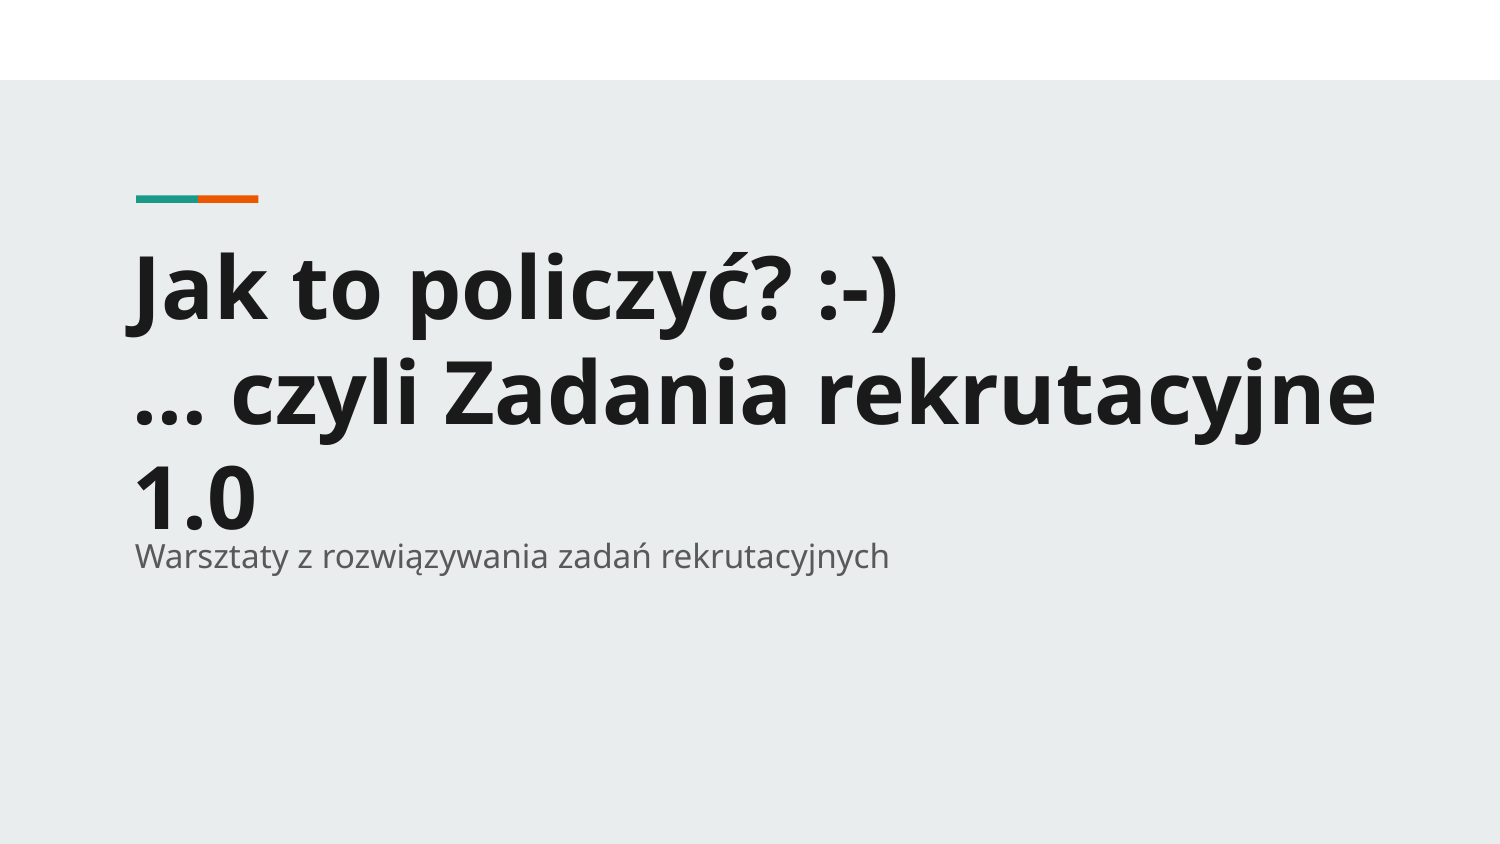

# Jak to policzyć? :-) … czyli Zadania rekrutacyjne 1.0
Warsztaty z rozwiązywania zadań rekrutacyjnych